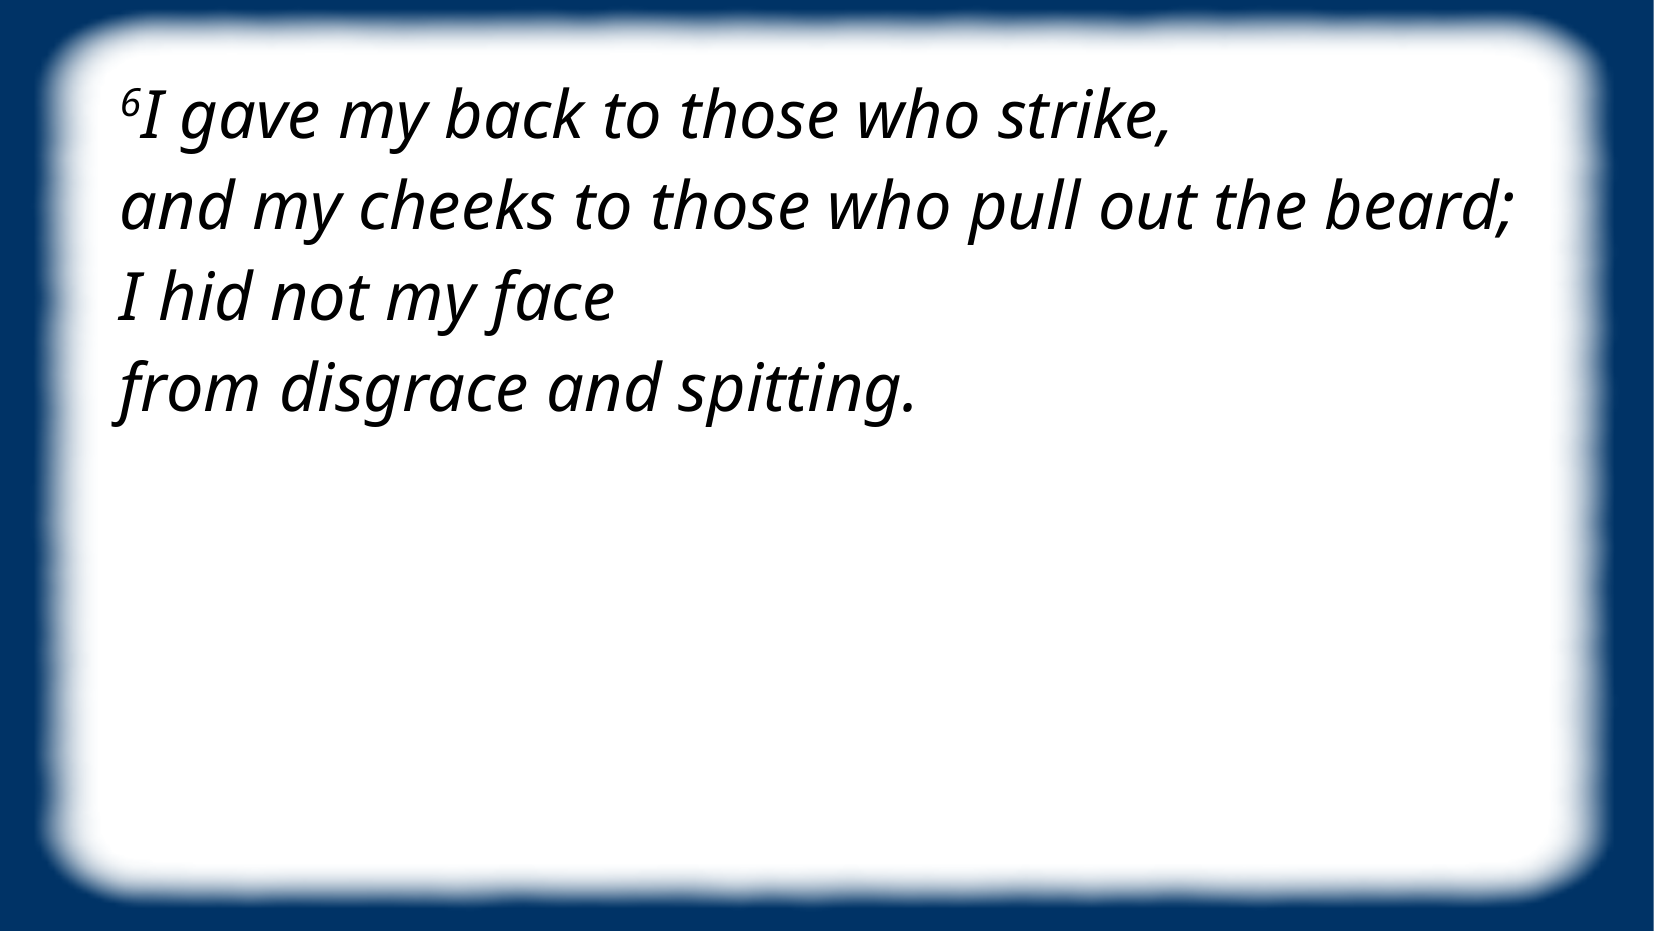

6I gave my back to those who strike,
and my cheeks to those who pull out the beard;
I hid not my face
from disgrace and spitting.